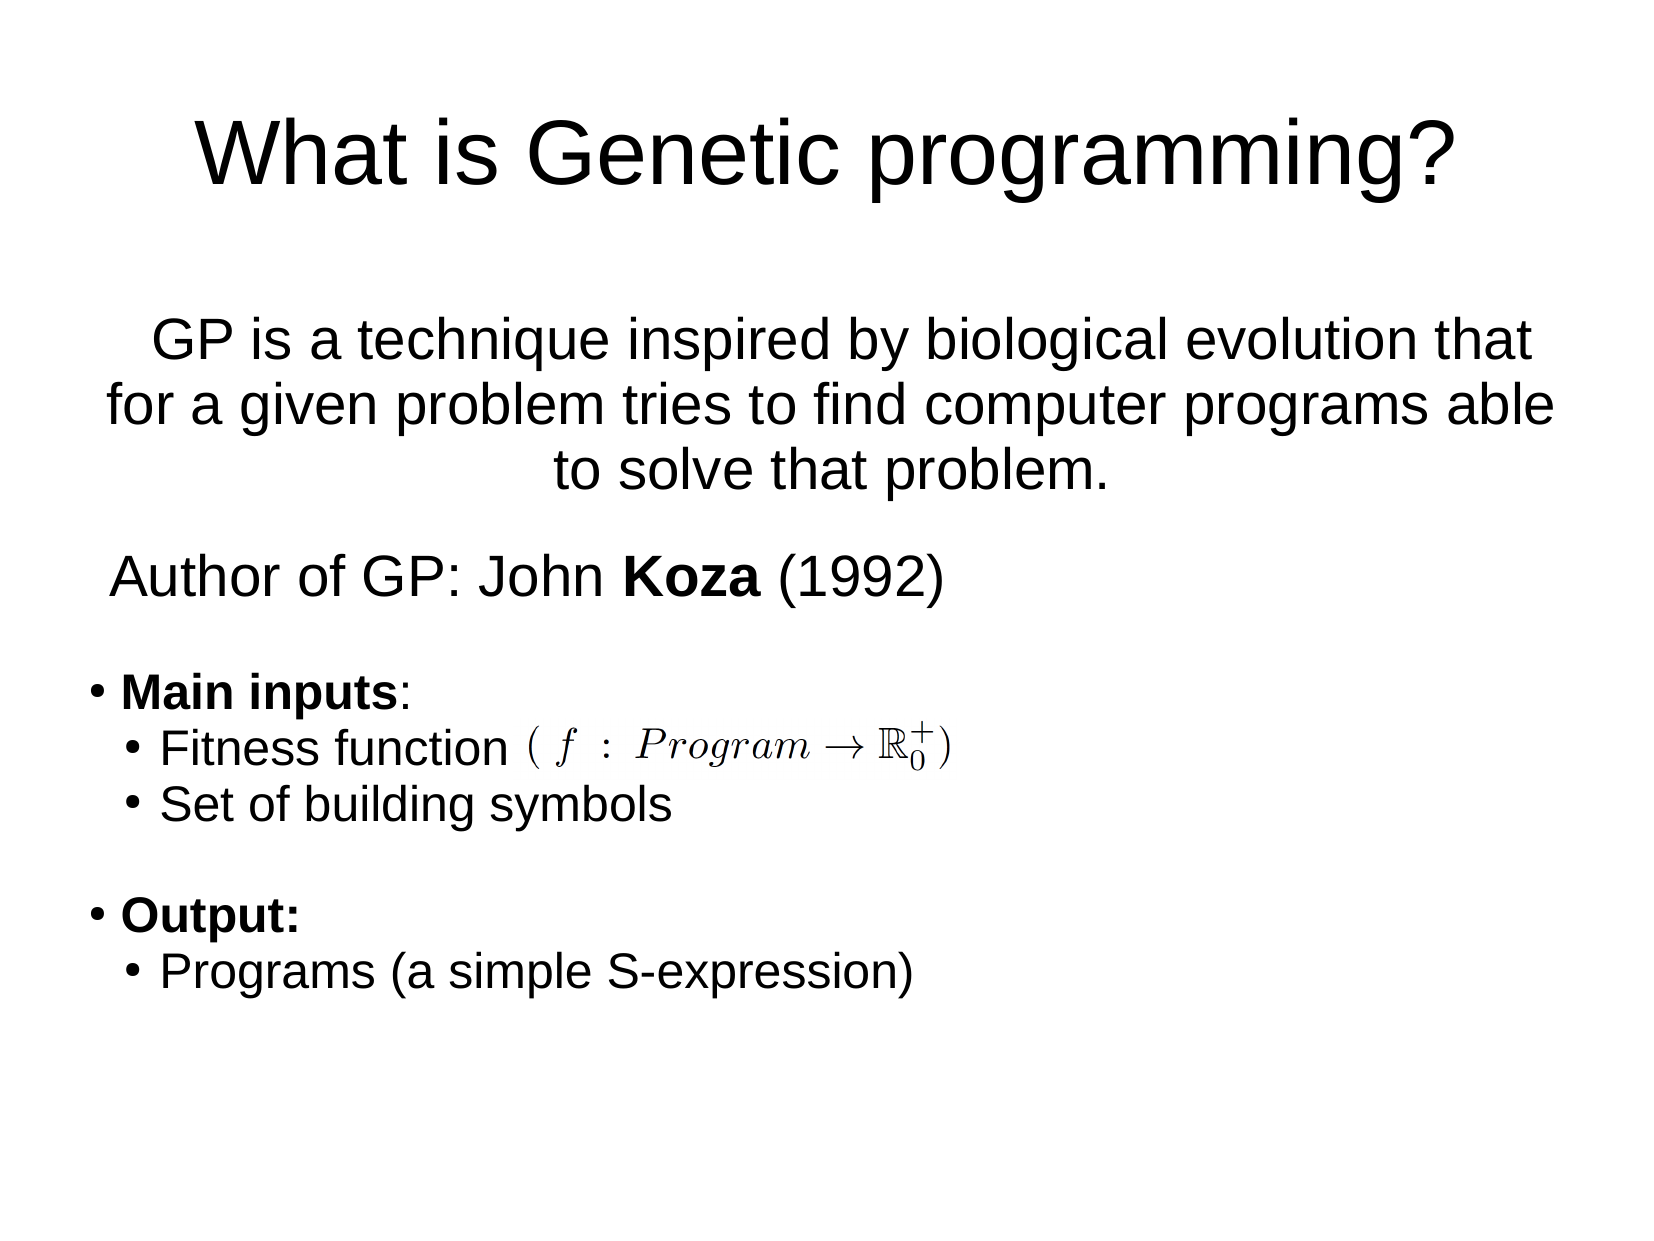

# What is Genetic programming?
GP is a technique inspired by biological evolution that for a given problem tries to find computer programs able to solve that problem.
Author of GP: John Koza (1992)
 Main inputs:
Fitness function
Set of building symbols
 Output:
Programs (a simple S-expression)